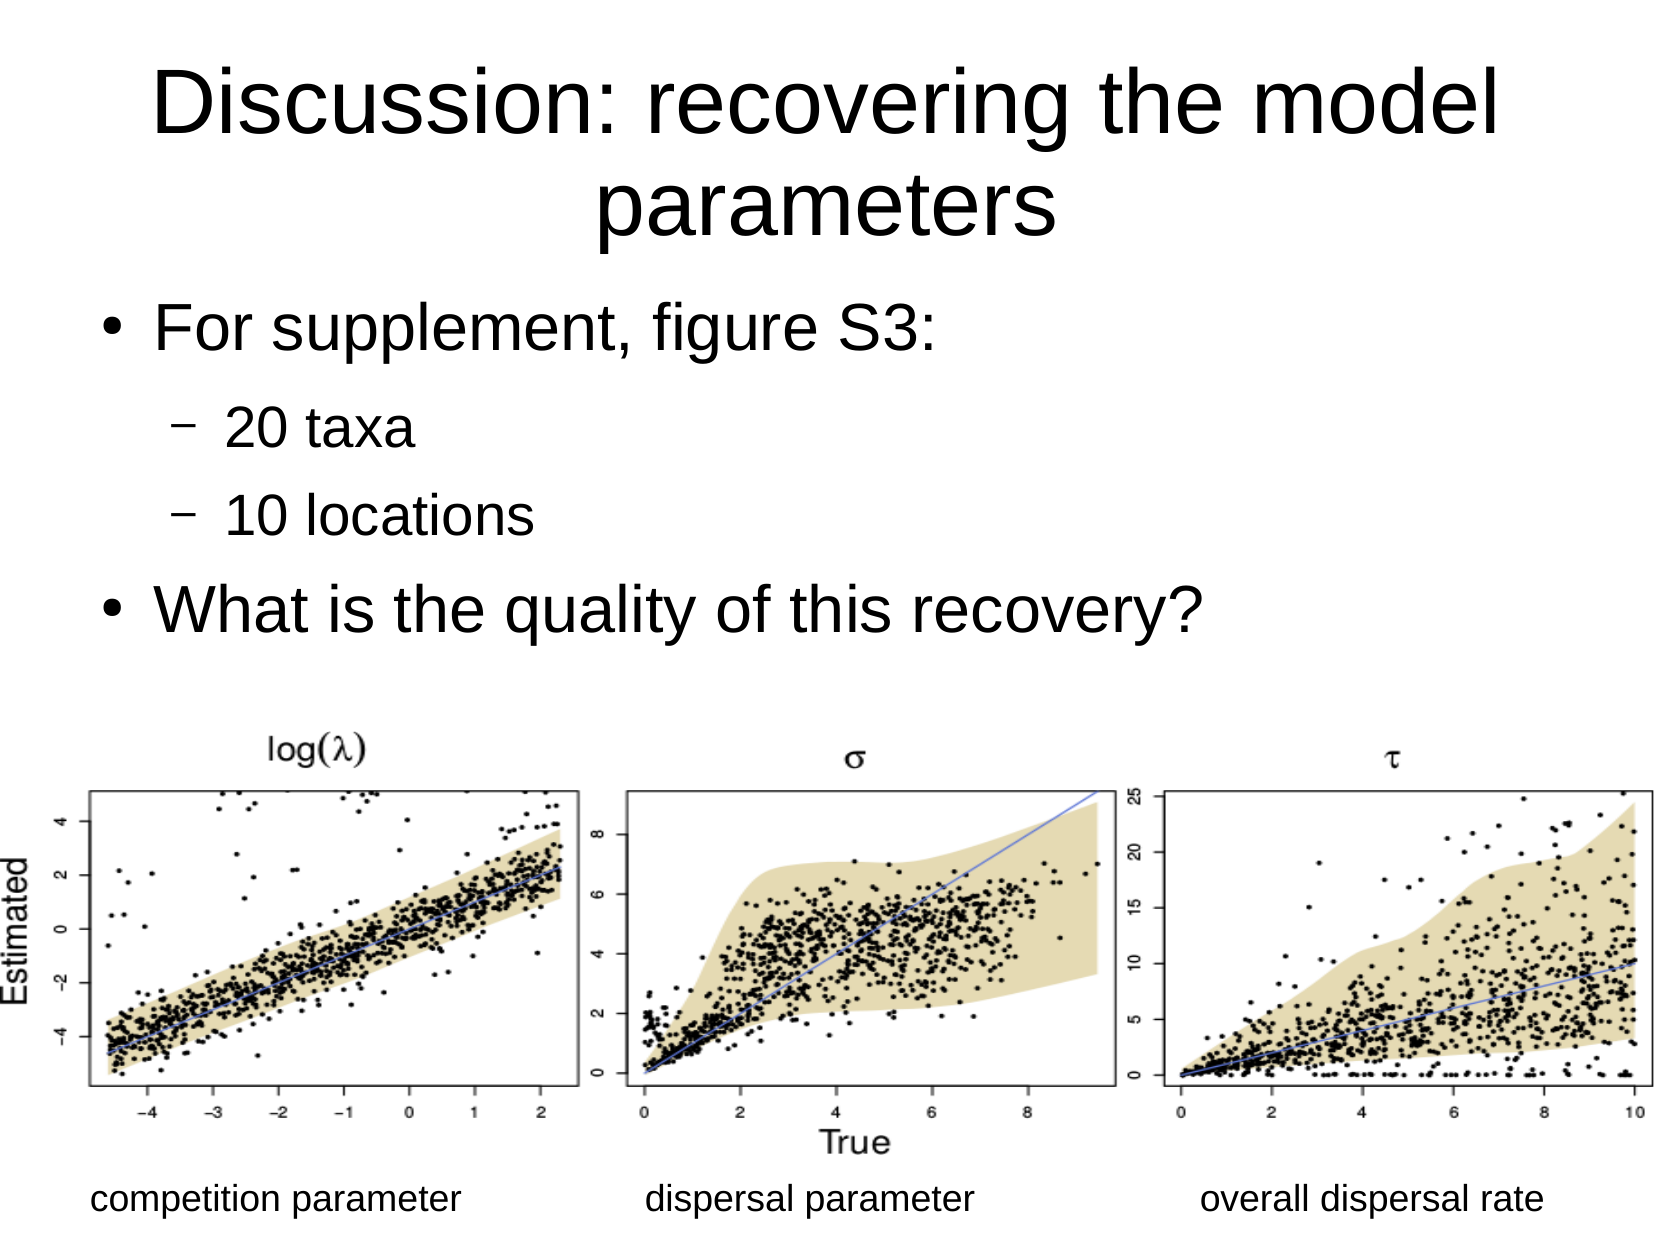

# Discussion: recovering the model parameters
For supplement, figure S3:
20 taxa
10 locations
What is the quality of this recovery?
50
competition parameter
dispersal parameter
overall dispersal rate